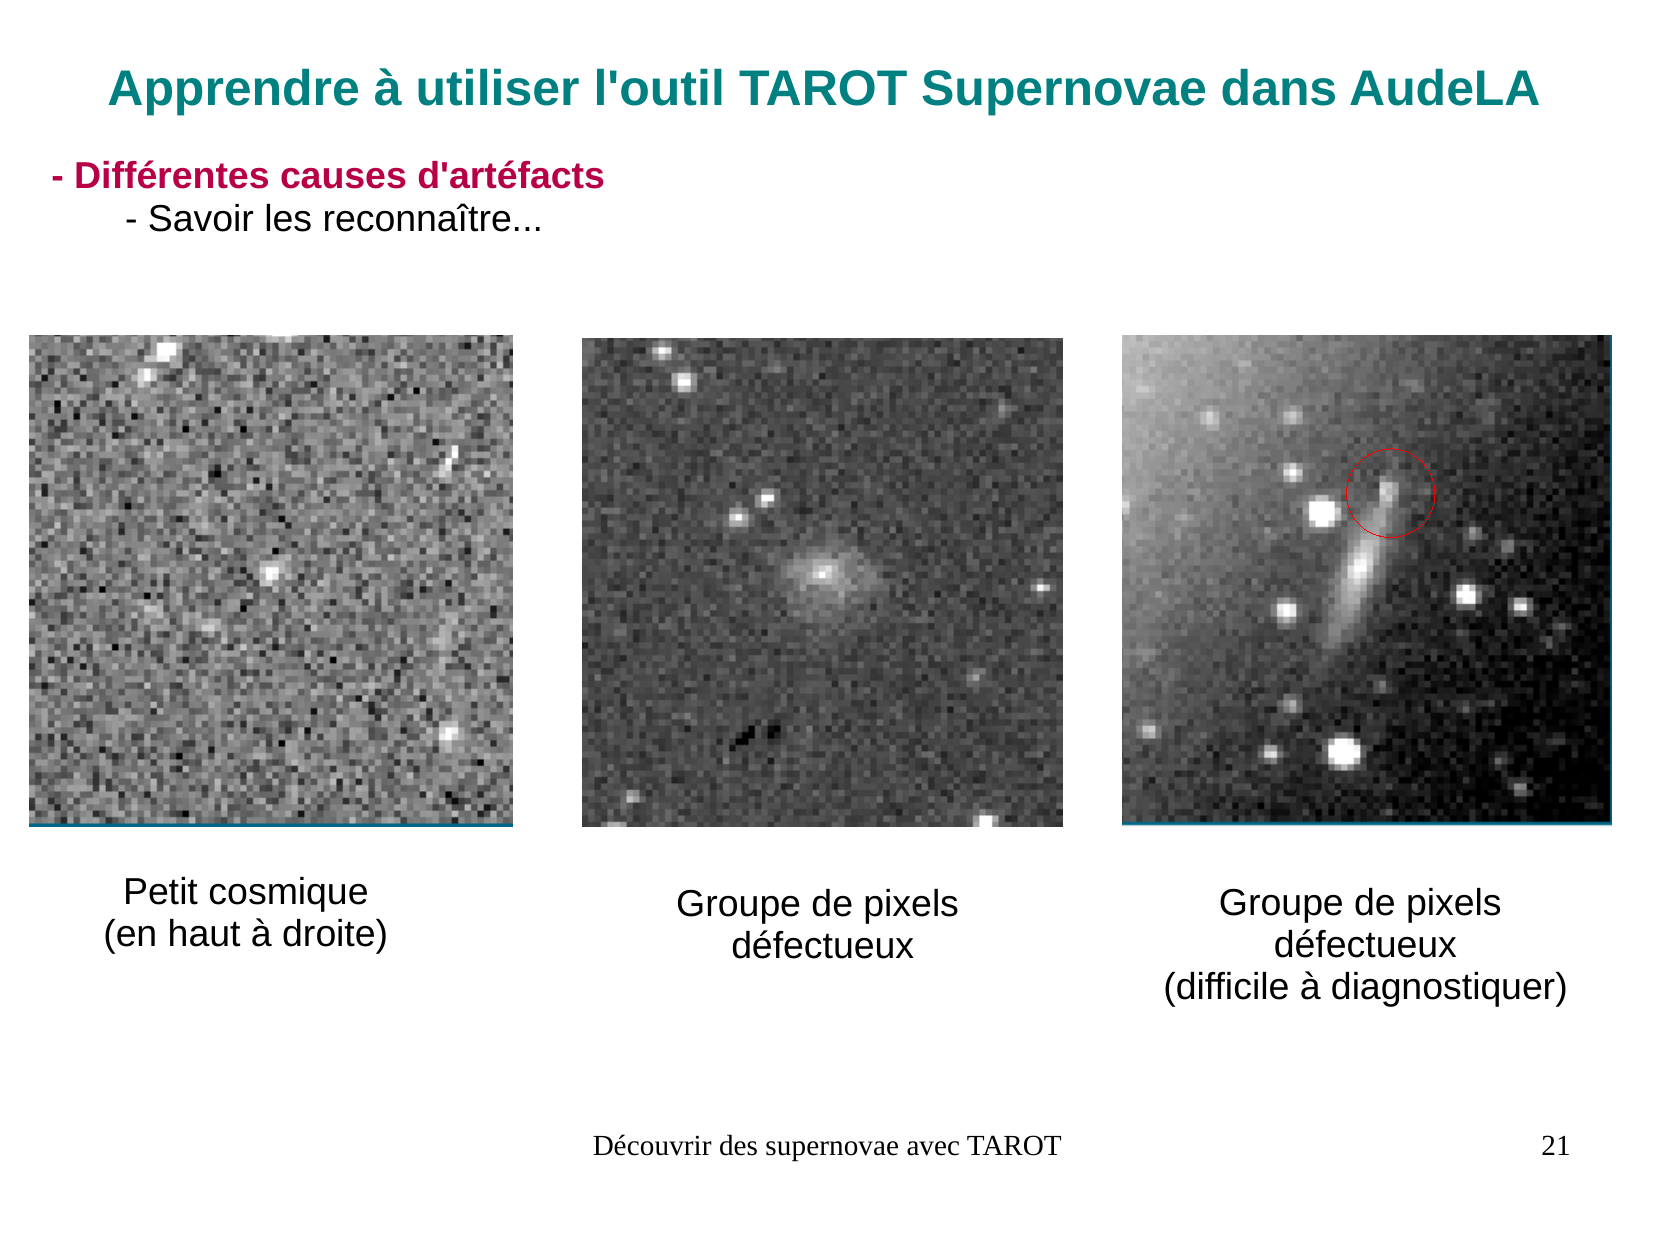

Apprendre à utiliser l'outil TAROT Supernovae dans AudeLA
- Différentes causes d'artéfacts
	- Savoir les reconnaître...
Petit cosmique
(en haut à droite)
Groupe de pixels
défectueux
(difficile à diagnostiquer)
Groupe de pixels
défectueux
Découvrir des supernovae avec TAROT
21